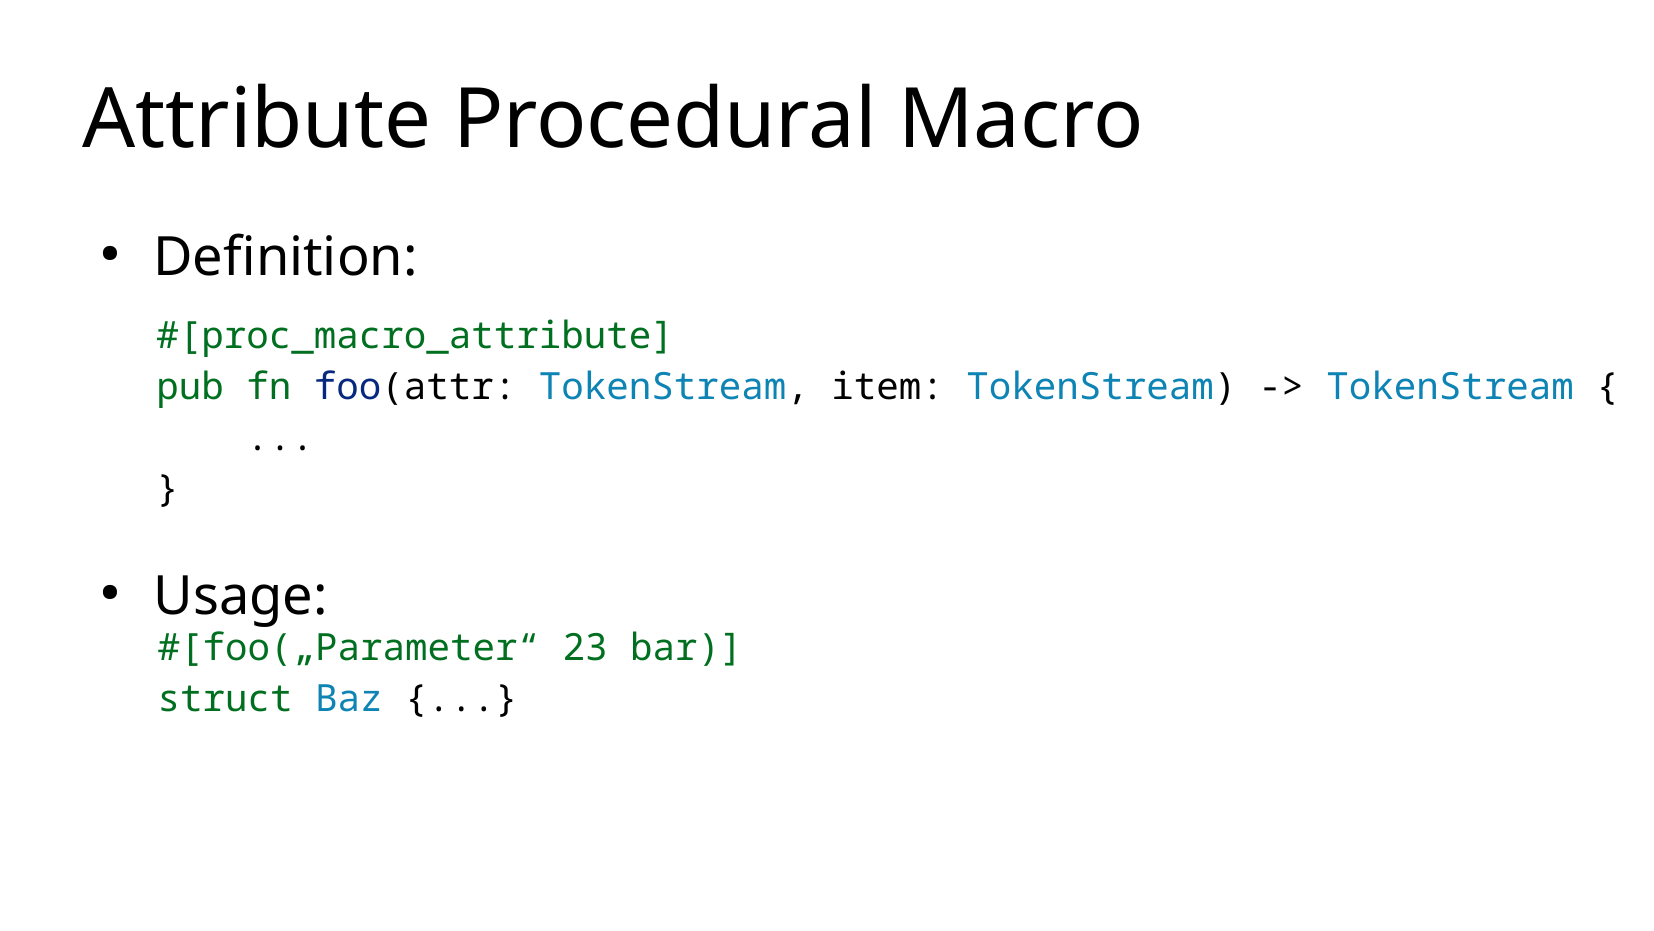

# Attribute Procedural Macro
Definition:
Usage:
#[proc_macro_attribute]
pub fn foo(attr: TokenStream, item: TokenStream) -> TokenStream {
 ...
}
#[foo(„Parameter“ 23 bar)]
struct Baz {...}